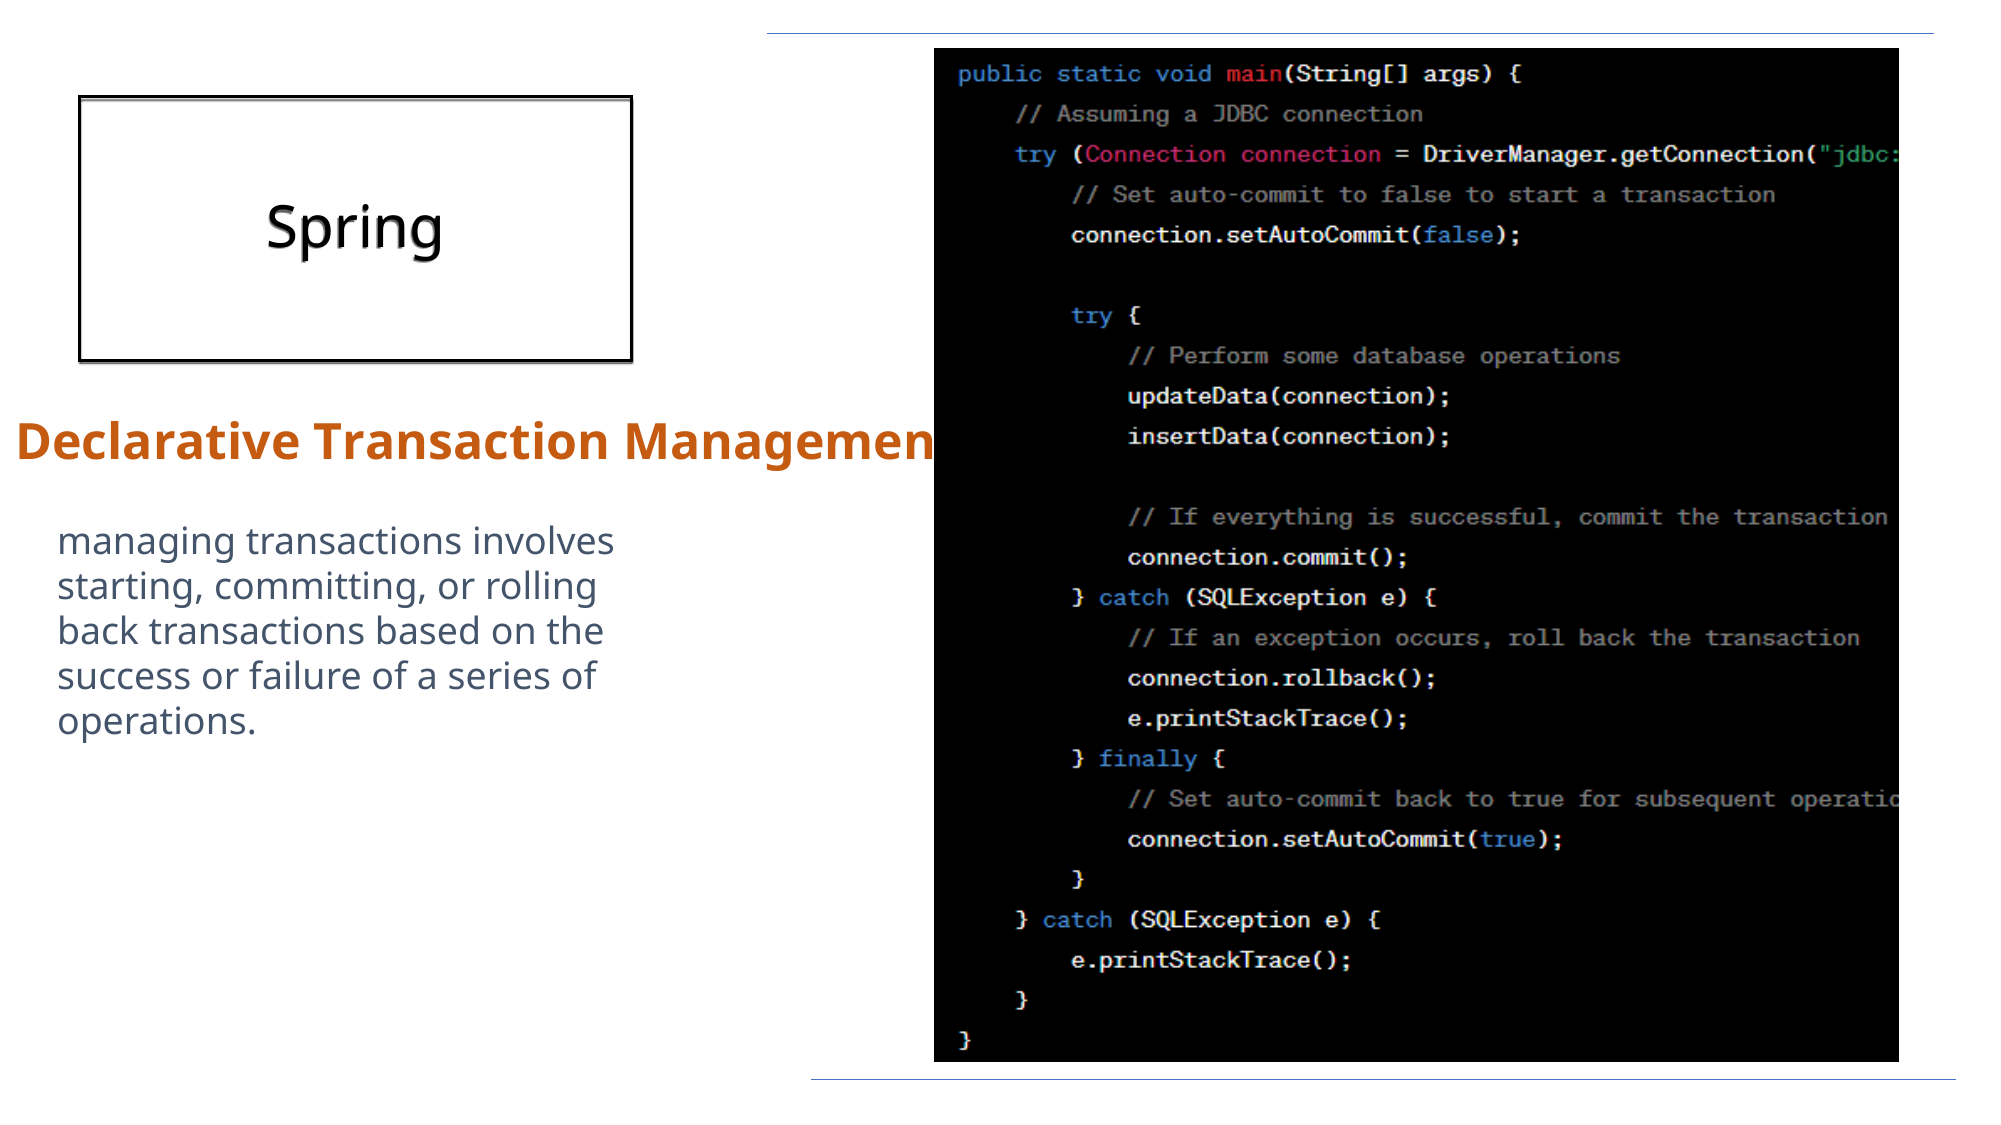

# Spring
Declarative Transaction Management
managing transactions involves starting, committing, or rolling back transactions based on the success or failure of a series of operations.